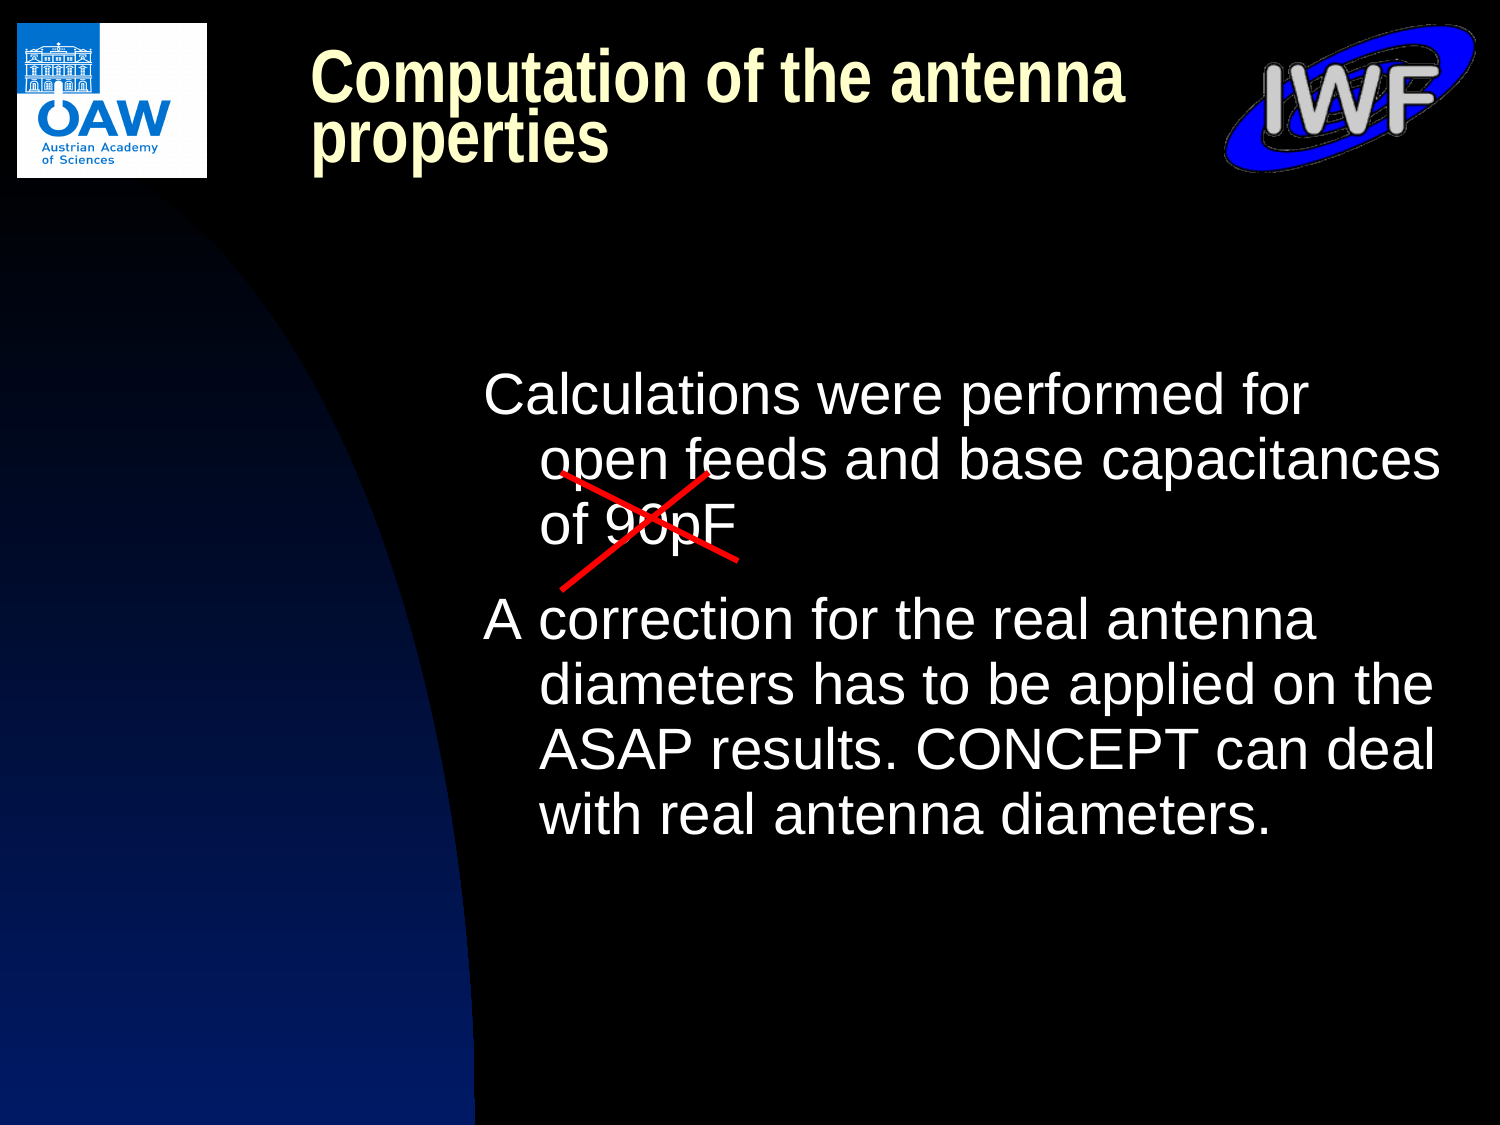

Computation of the antenna
properties
# Calculations were performed for open feeds and base capacitances of 90pF
A correction for the real antenna diameters has to be applied on the ASAP results. CONCEPT can deal with real antenna diameters.